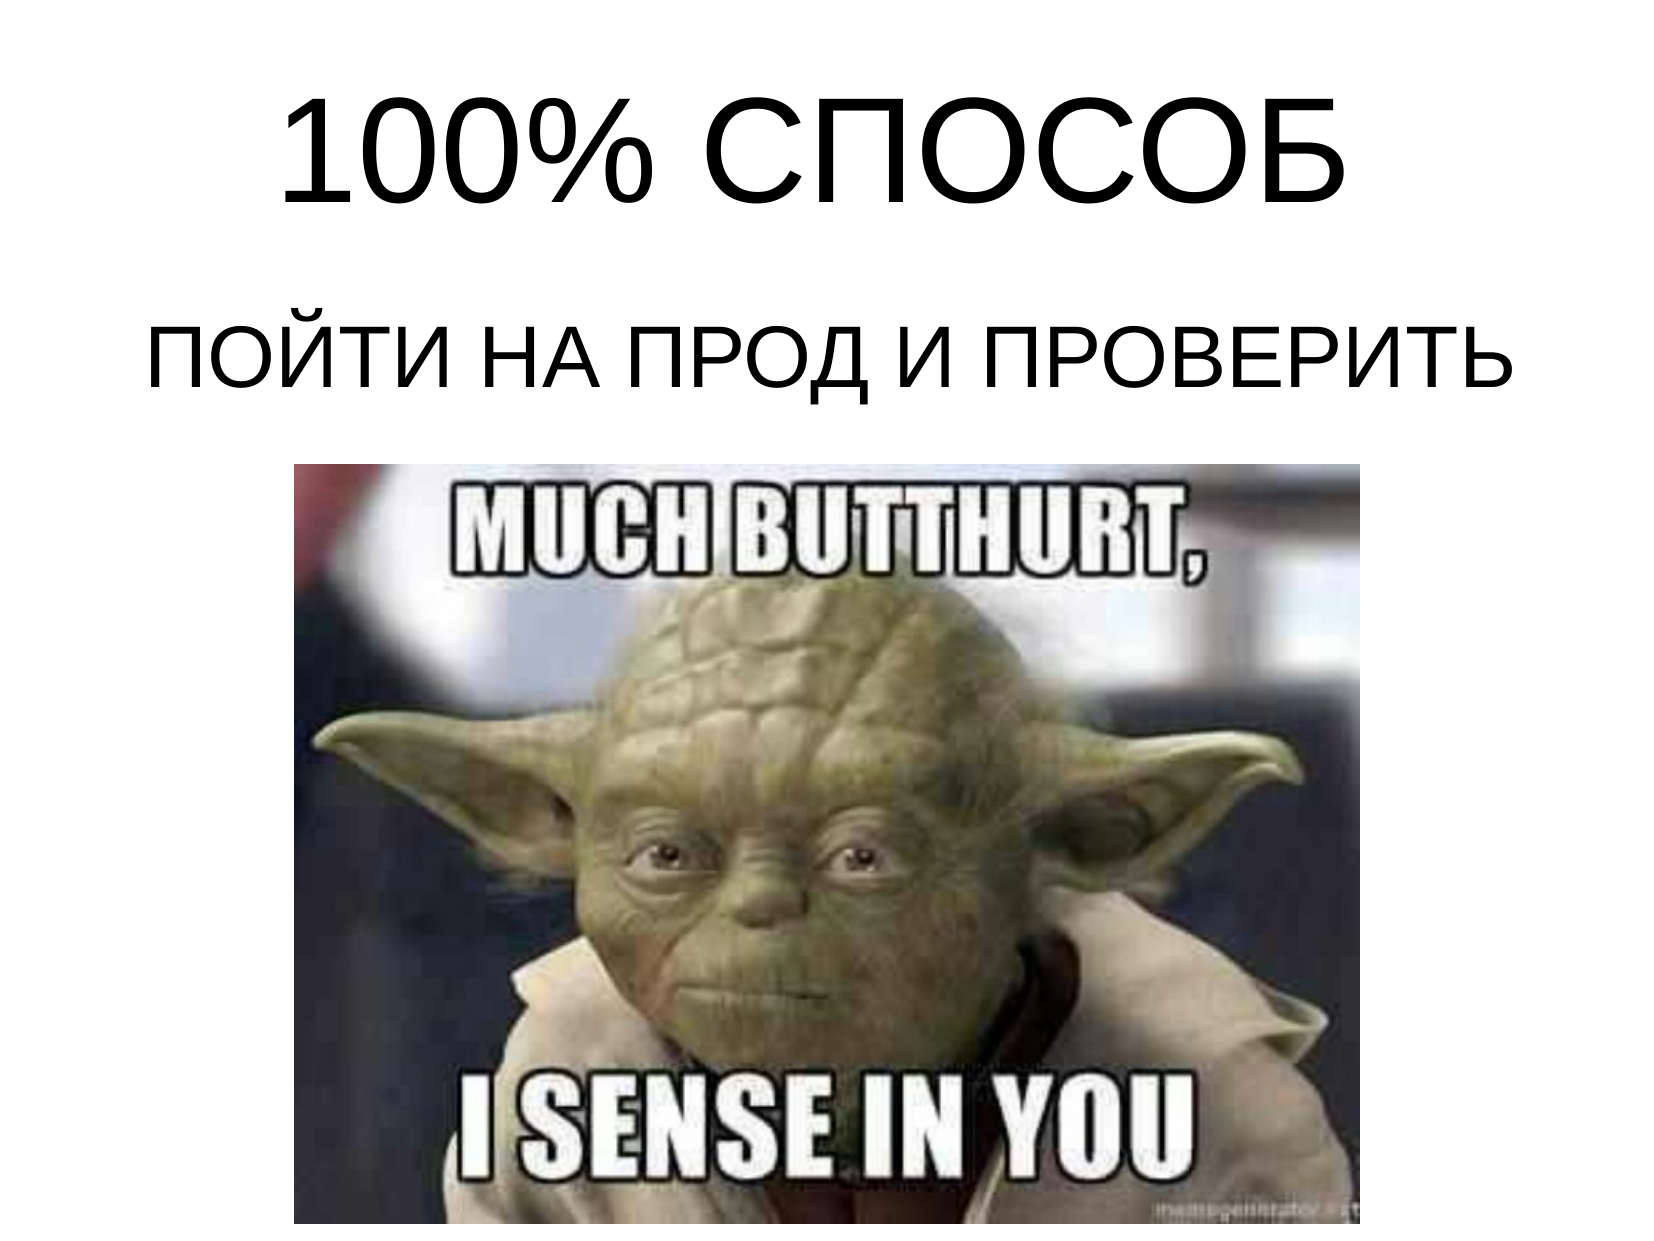

# 100% СПОСОБ
ПОЙТИ НА ПРОД И ПРОВЕРИТЬ